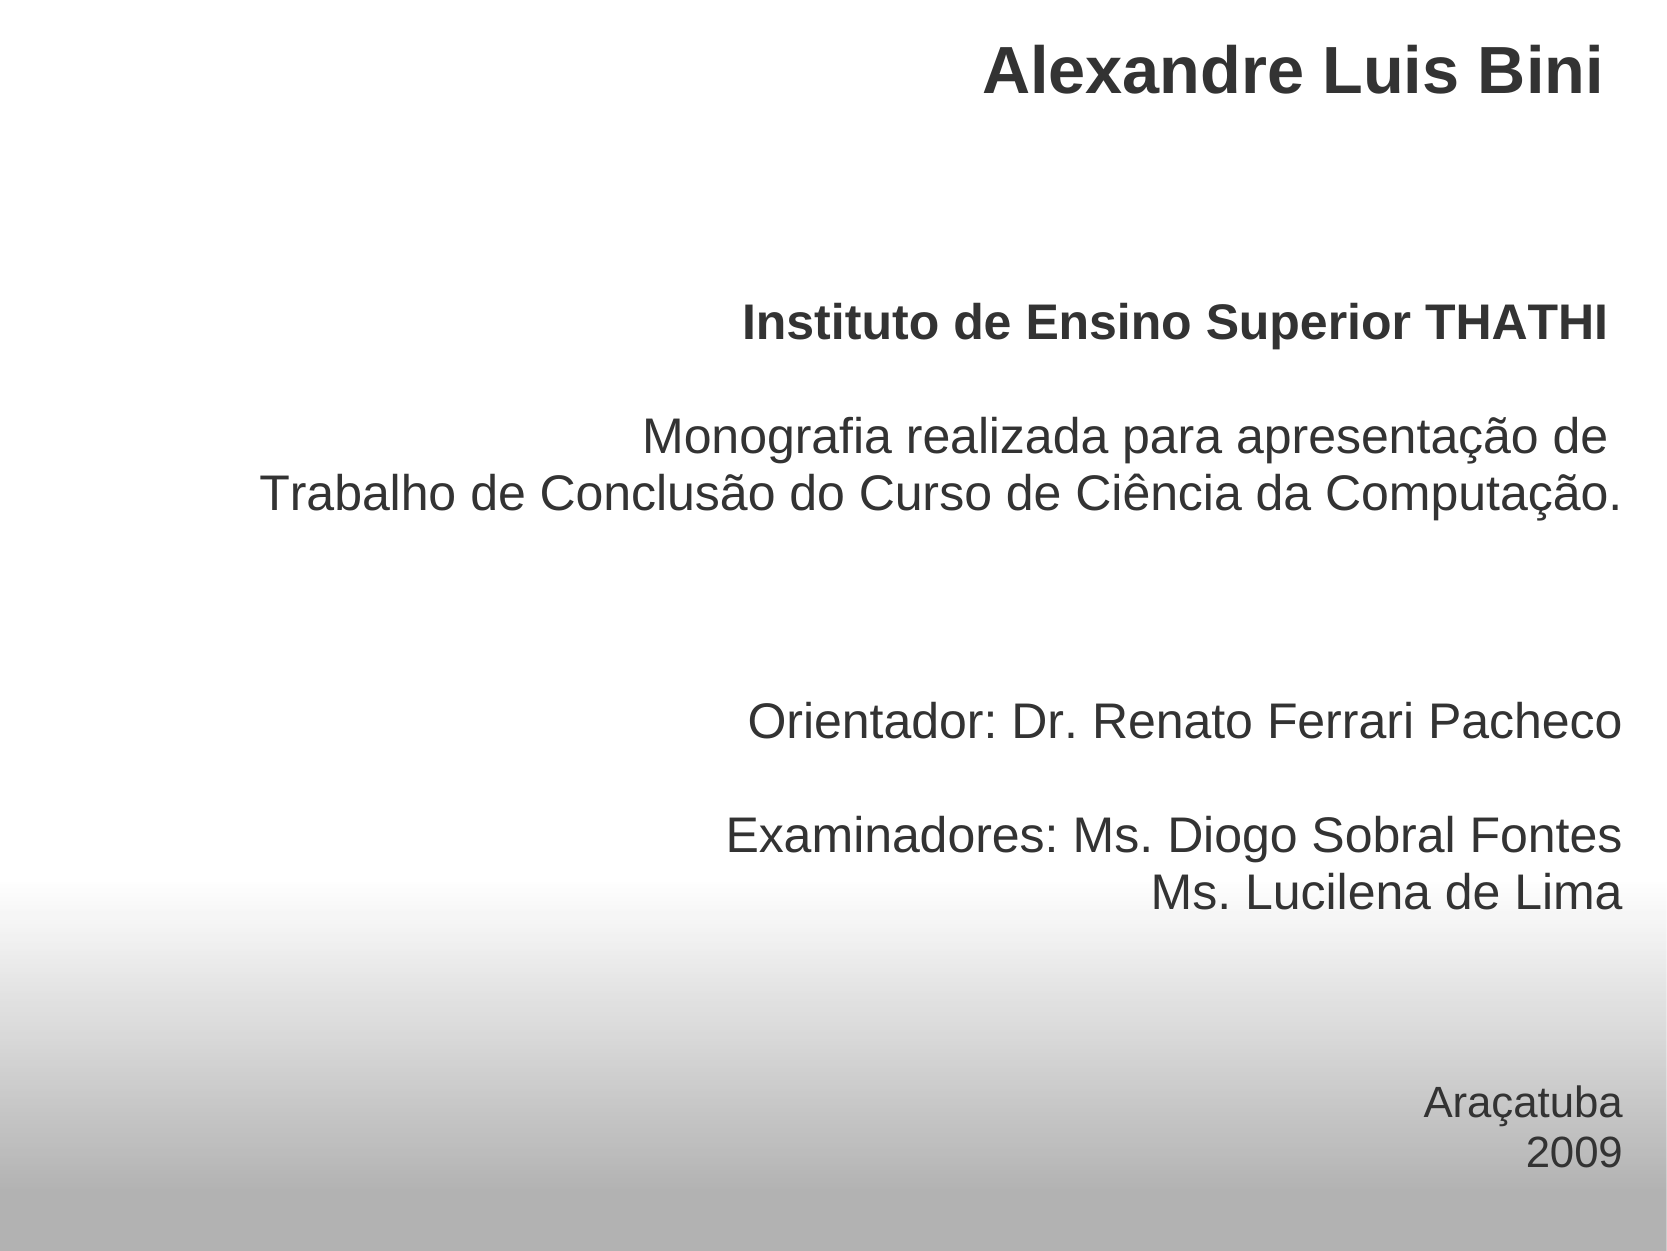

# Alexandre Luis Bini      Instituto de Ensino Superior THATHI Monografia realizada para apresentação de  Trabalho de Conclusão do Curso de Ciência da Computação. Orientador: Dr. Renato Ferrari Pacheco   Examinadores: Ms. Diogo Sobral Fontes Ms. Lucilena de Lima   Araçatuba 2009